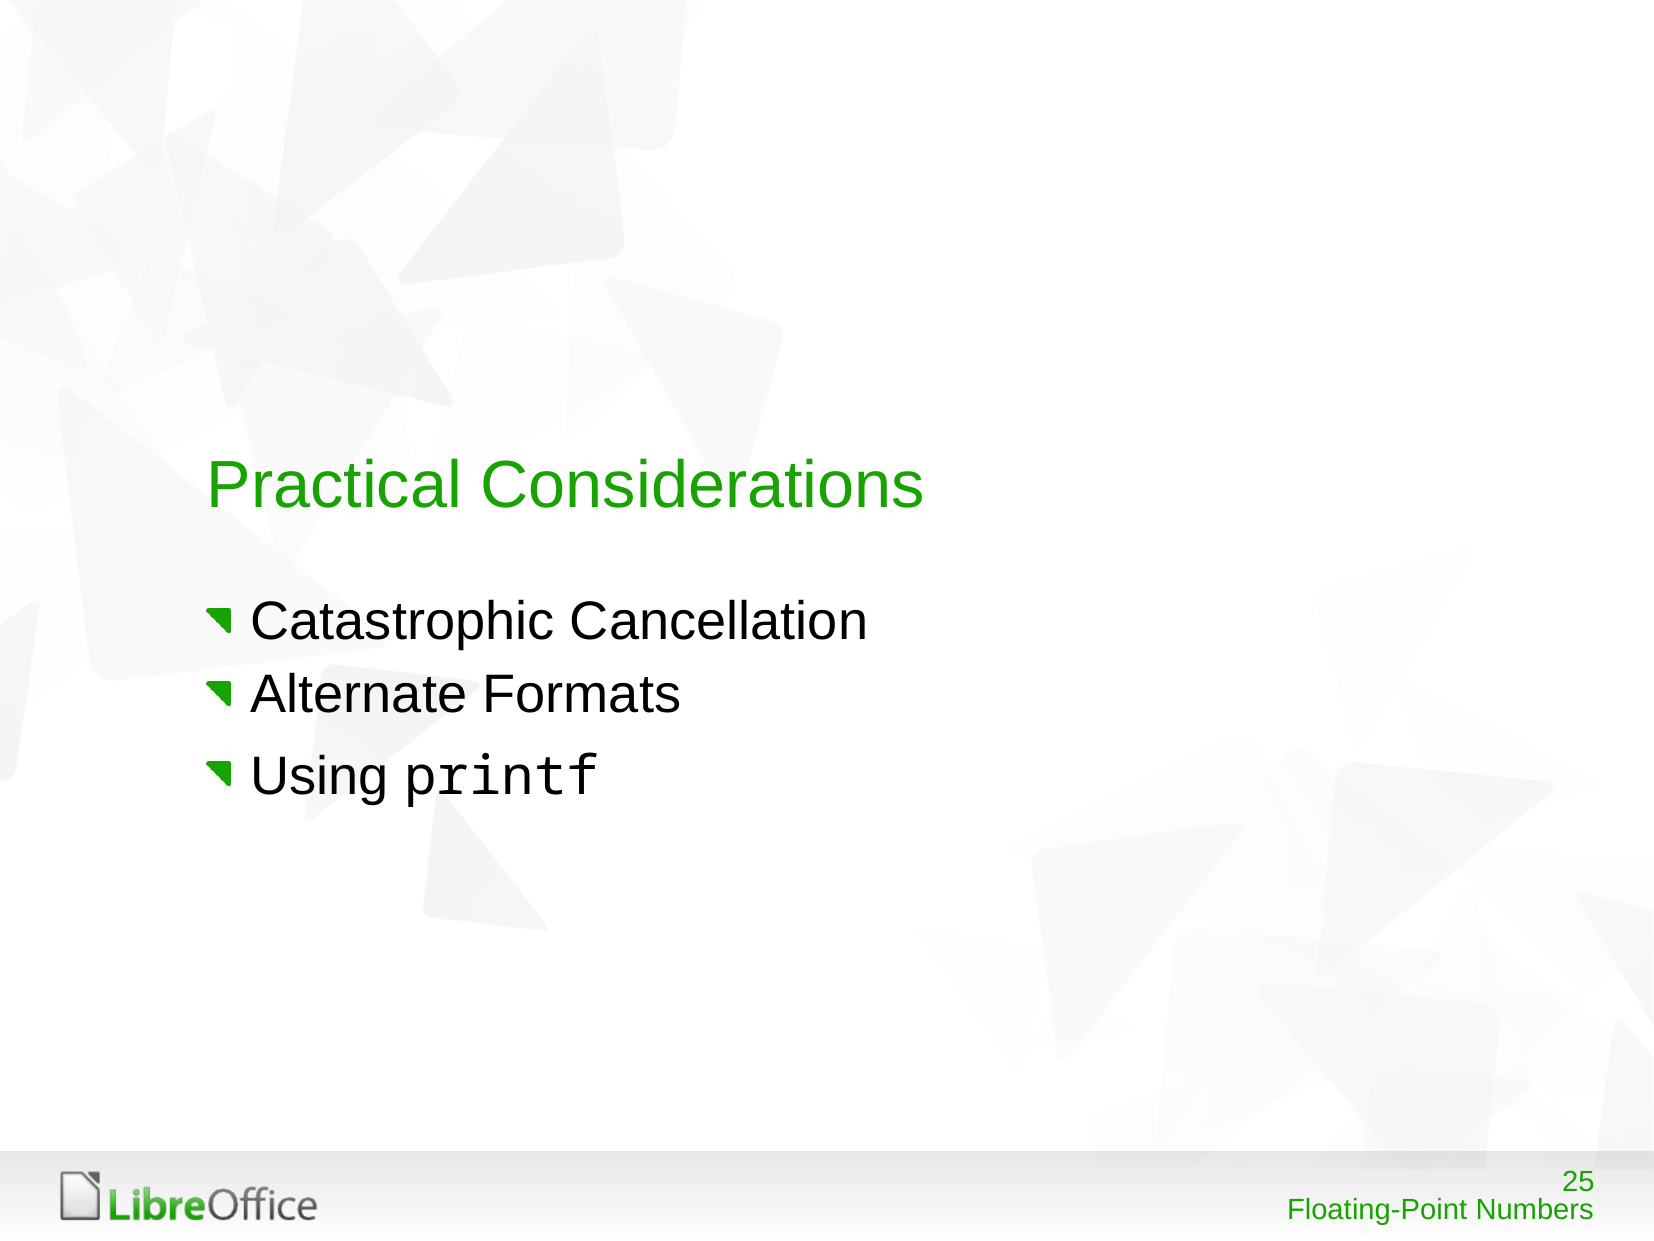

# Practical Considerations
Catastrophic Cancellation
Alternate Formats
Using printf
25
Floating-Point Numbers